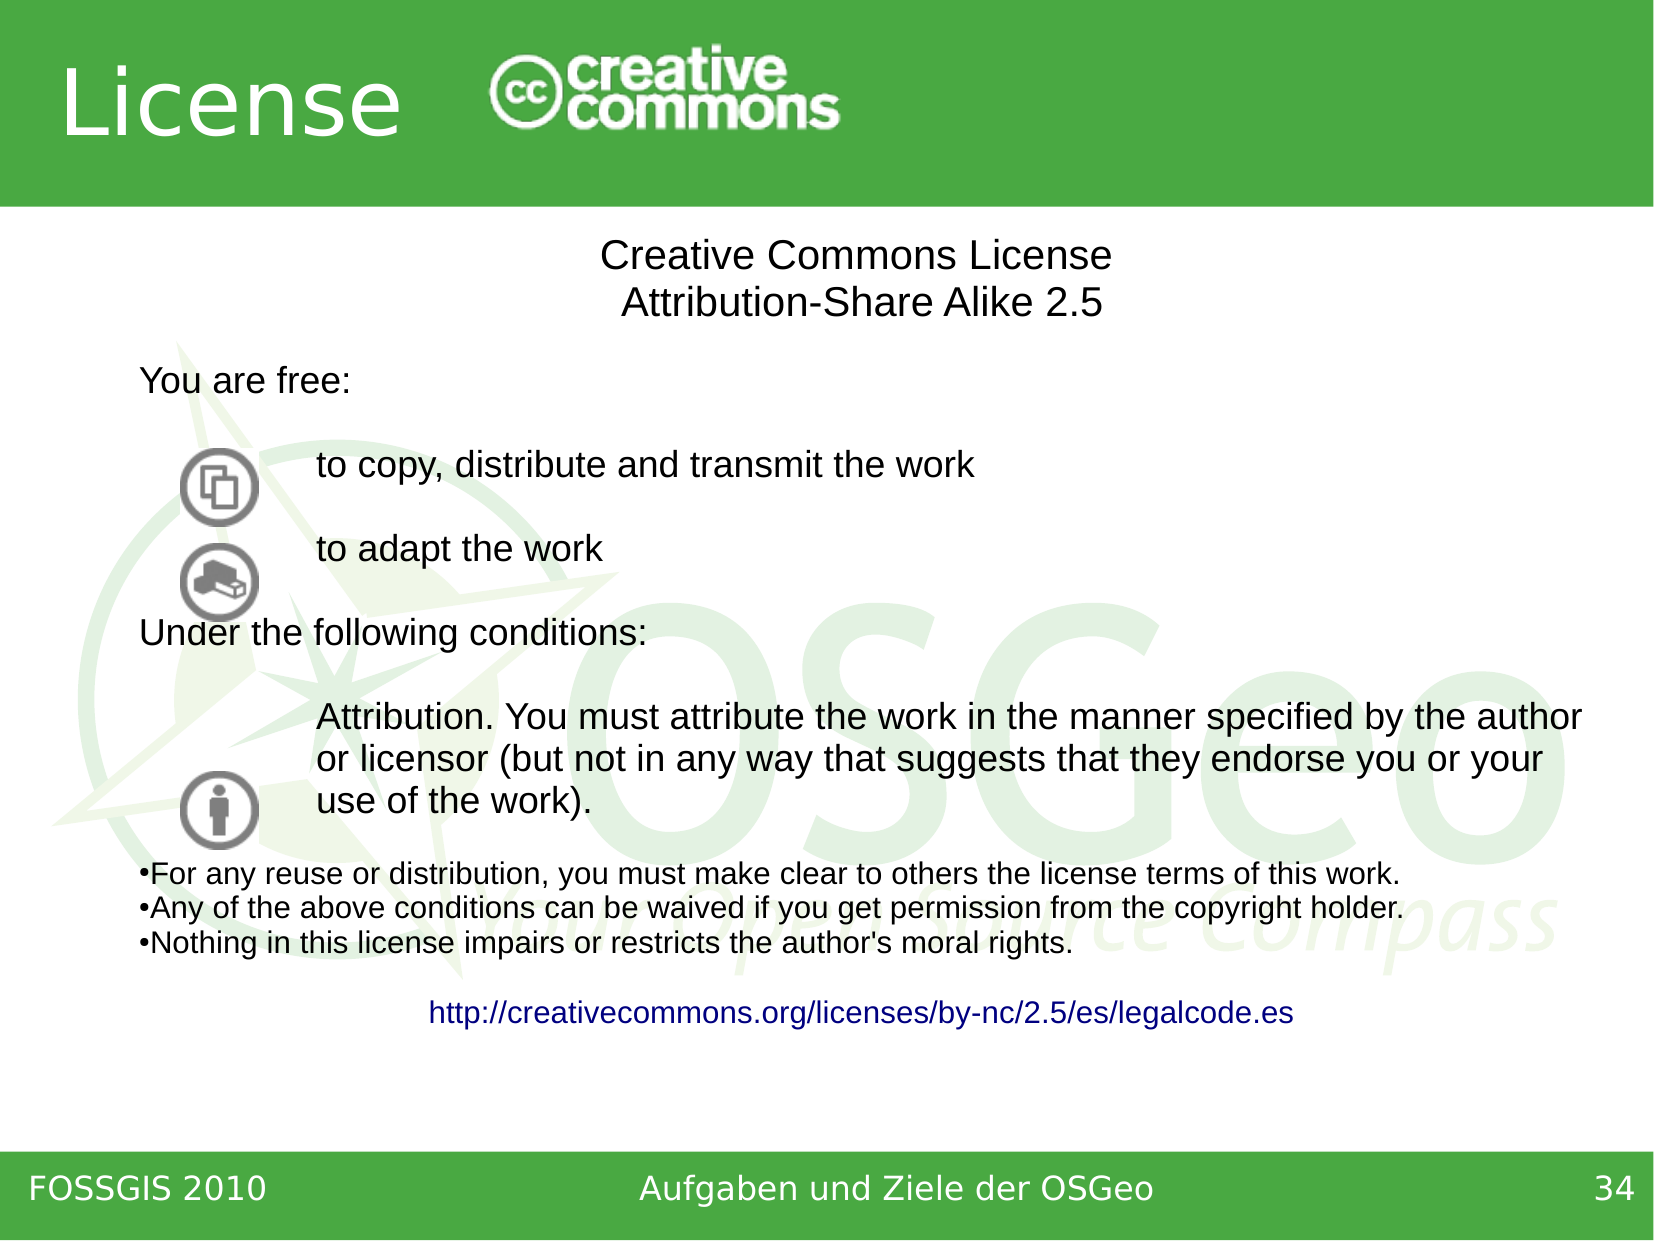

# License
Creative Commons License
Attribution-Share Alike 2.5
You are free:
to copy, distribute and transmit the work
to adapt the work
Under the following conditions:
Attribution. You must attribute the work in the manner specified by the author or licensor (but not in any way that suggests that they endorse you or your use of the work).
For any reuse or distribution, you must make clear to others the license terms of this work.
Any of the above conditions can be waived if you get permission from the copyright holder.
Nothing in this license impairs or restricts the author's moral rights.
http://creativecommons.org/licenses/by-nc/2.5/es/legalcode.es
FOSSGIS 2010
Aufgaben und Ziele der OSGeo
34